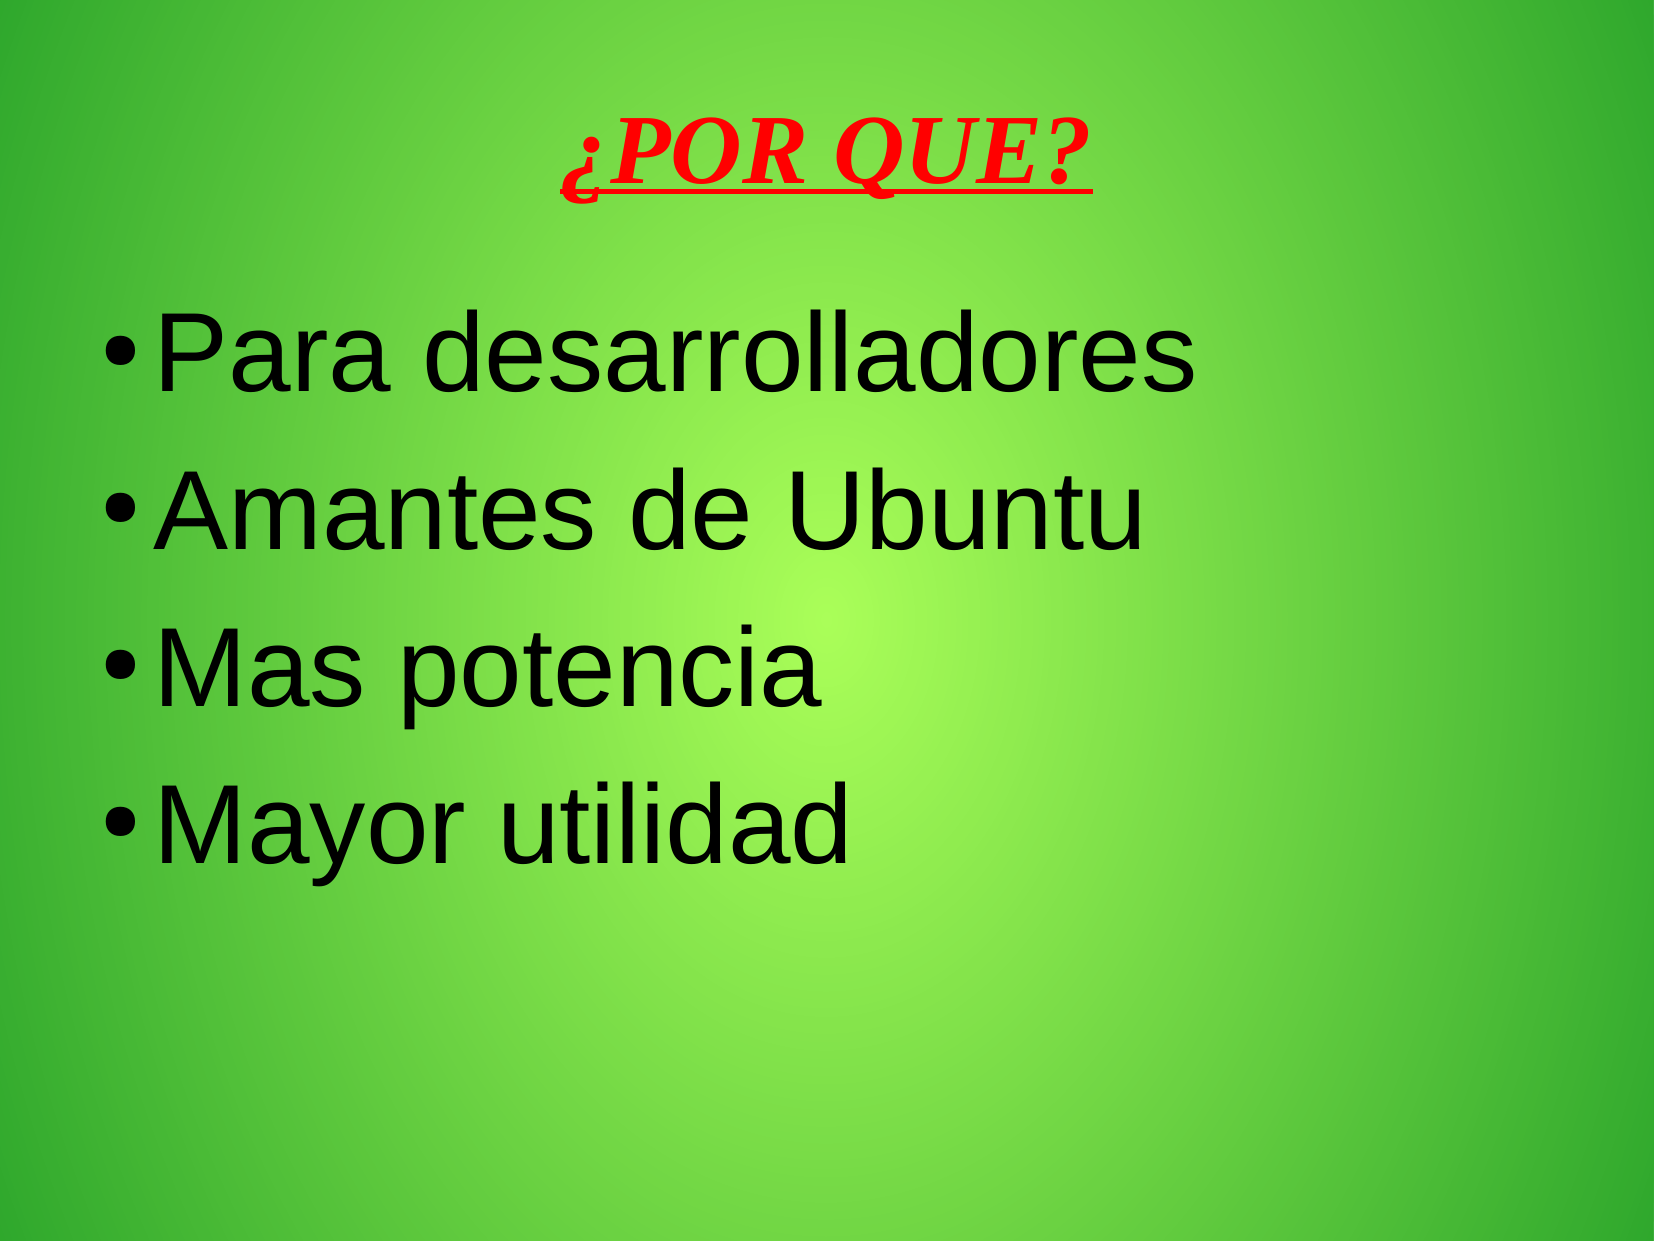

# ¿POR QUE?
Para desarrolladores
Amantes de Ubuntu
Mas potencia
Mayor utilidad